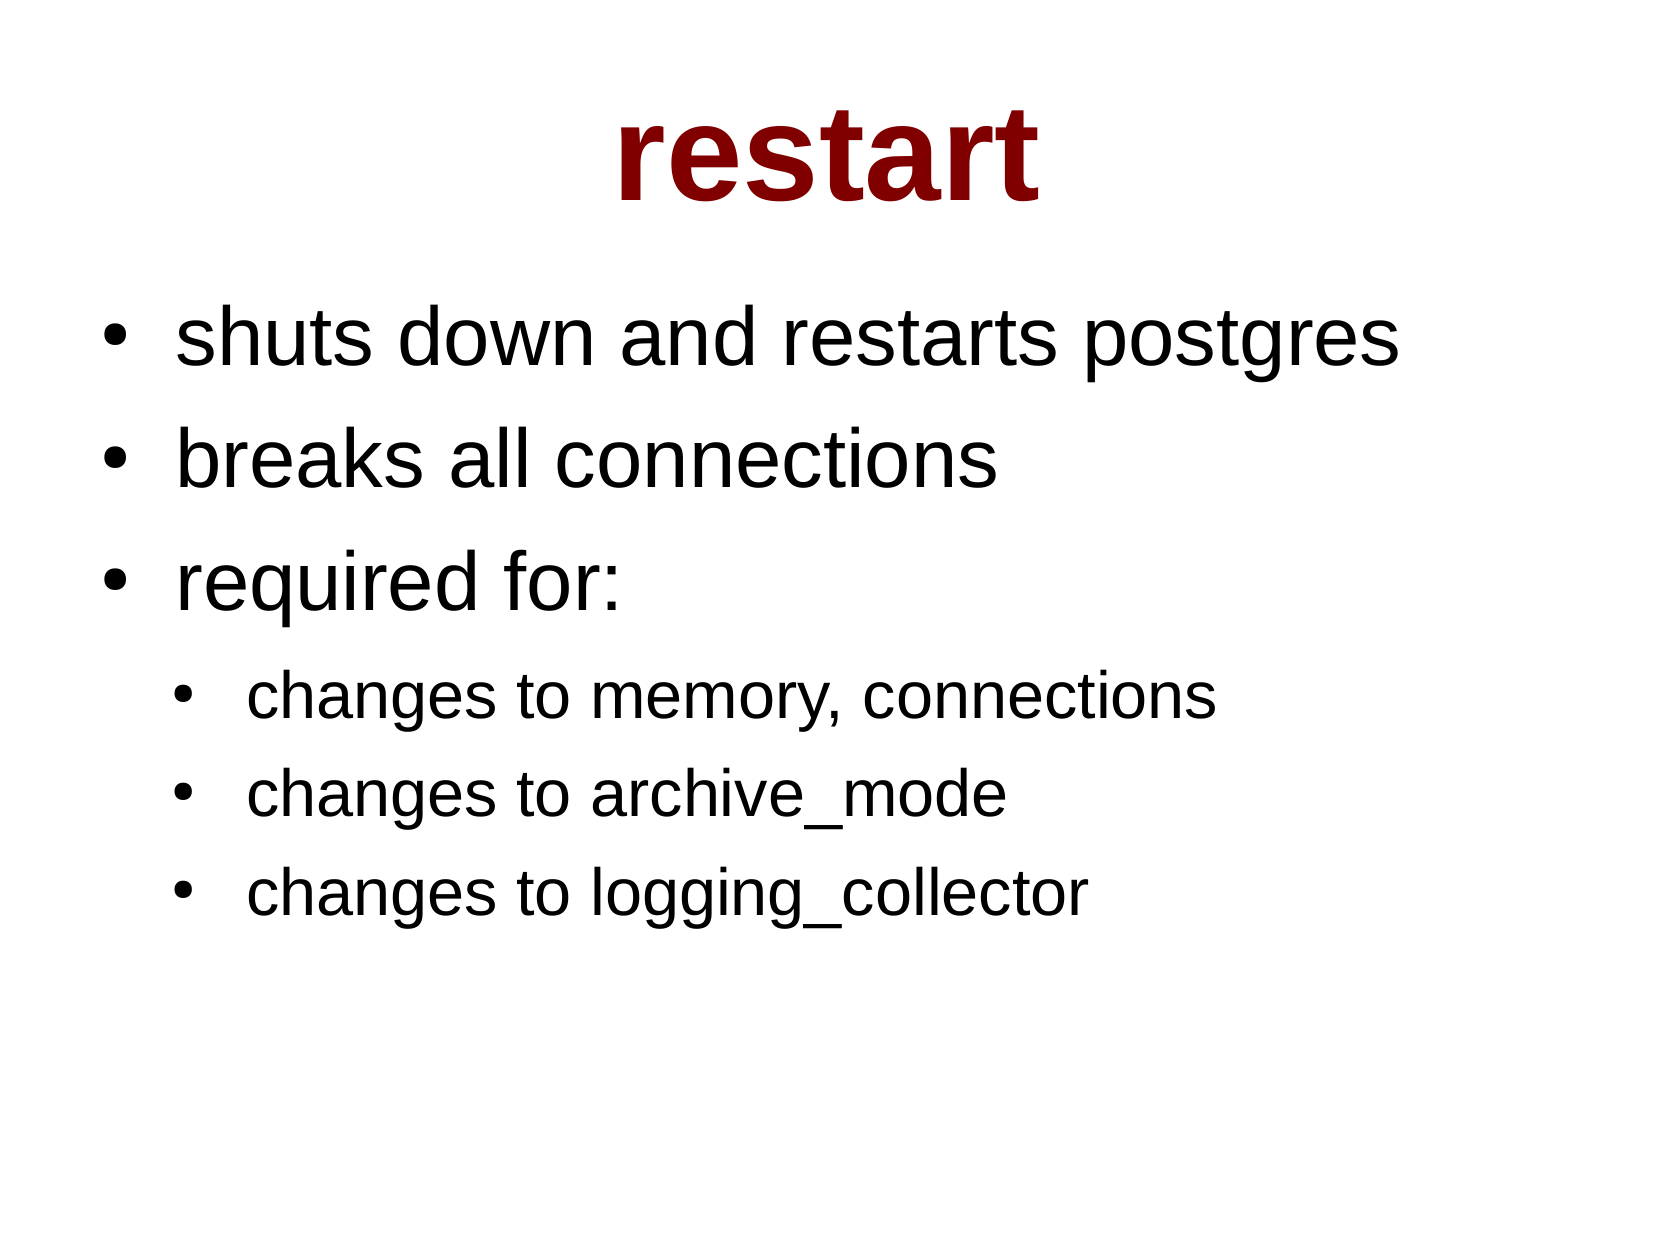

# restart
shuts down and restarts postgres
breaks all connections
required for:
changes to memory, connections
changes to archive_mode
changes to logging_collector